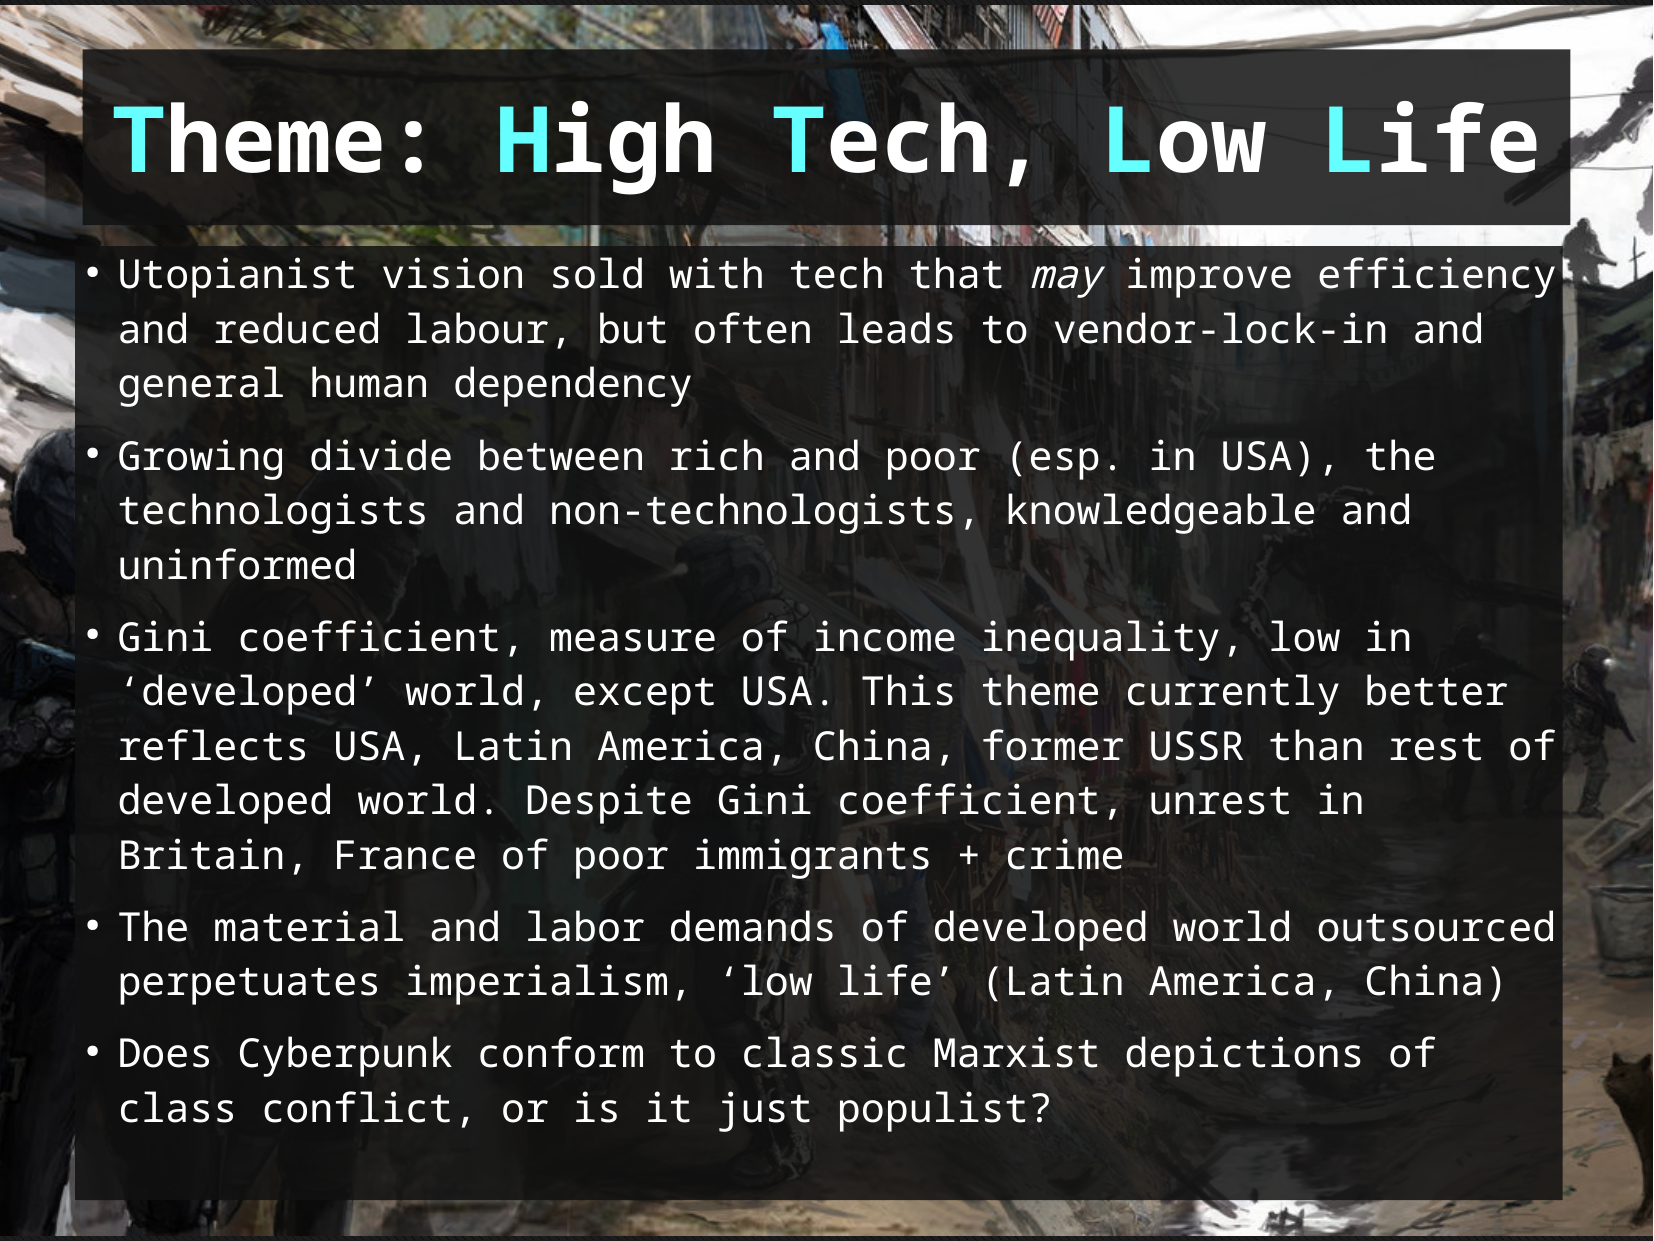

# Theme: High Tech, Low Life
Utopianist vision sold with tech that may improve efficiency and reduced labour, but often leads to vendor-lock-in and general human dependency
Growing divide between rich and poor (esp. in USA), the technologists and non-technologists, knowledgeable and uninformed
Gini coefficient, measure of income inequality, low in ‘developed’ world, except USA. This theme currently better reflects USA, Latin America, China, former USSR than rest of developed world. Despite Gini coefficient, unrest in Britain, France of poor immigrants + crime
The material and labor demands of developed world outsourced perpetuates imperialism, ‘low life’ (Latin America, China)
Does Cyberpunk conform to classic Marxist depictions of class conflict, or is it just populist?